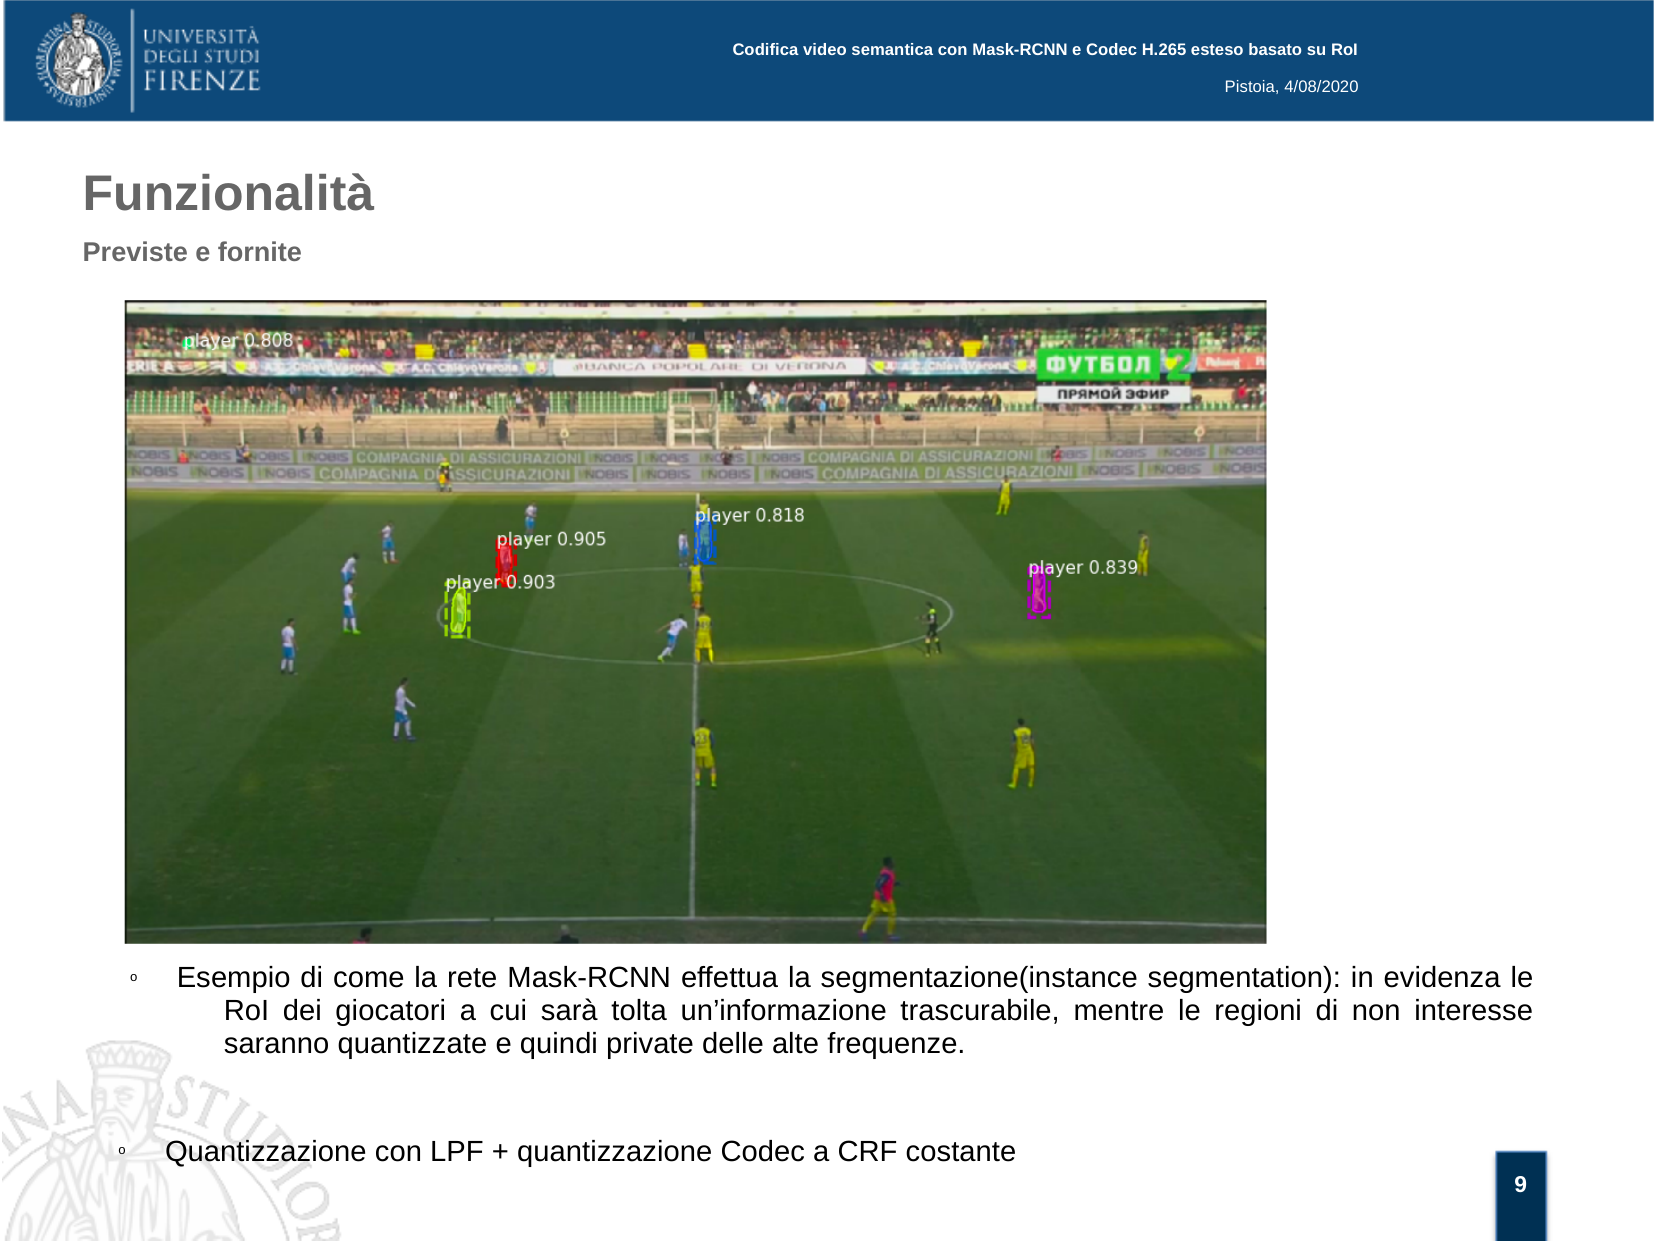

Codifica video semantica con Mask-RCNN e Codec H.265 esteso basato su RoI
Pistoia, 4/08/2020
Funzionalità
Previste e fornite
Esempio di come la rete Mask-RCNN effettua la segmentazione(instance segmentation): in evidenza le RoI dei giocatori a cui sarà tolta un’informazione trascurabile, mentre le regioni di non interesse saranno quantizzate e quindi private delle alte frequenze.
Quantizzazione con LPF + quantizzazione Codec a CRF costante
9